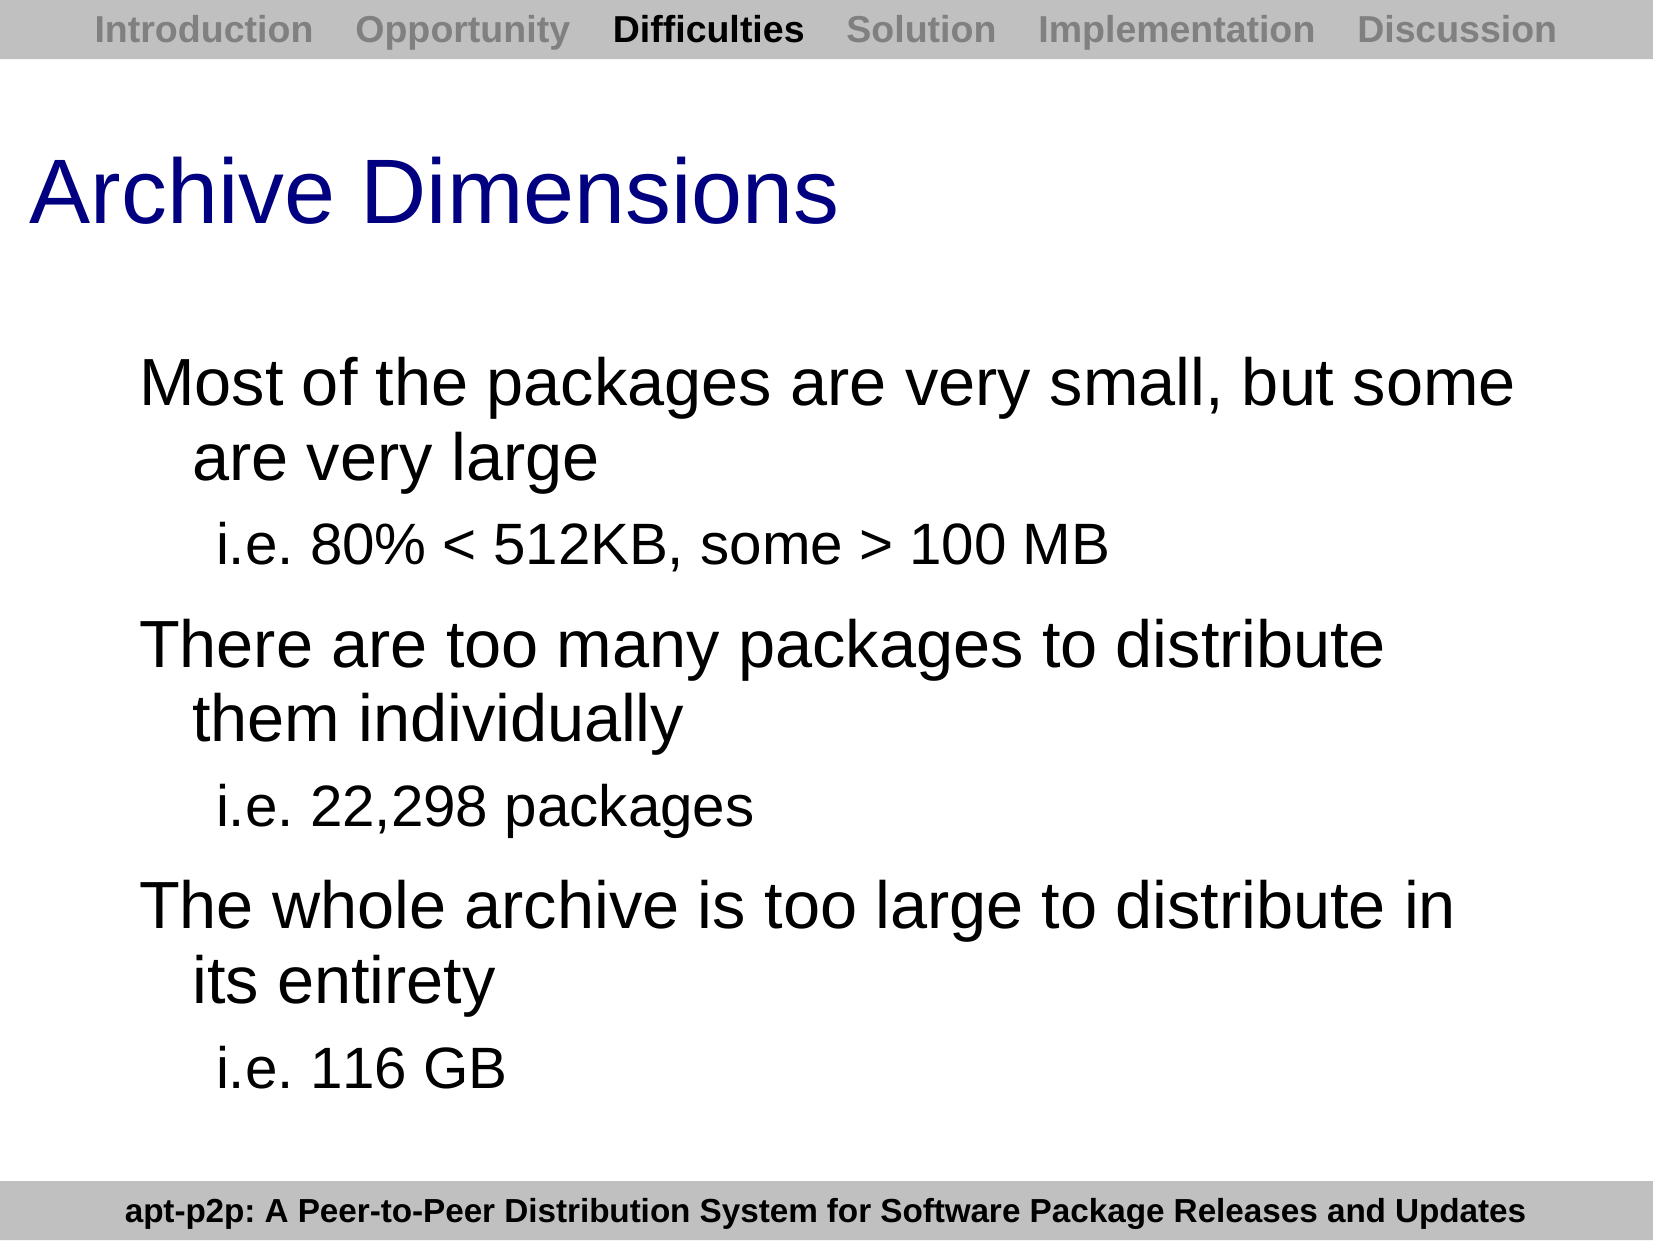

# Archive Dimensions
Most of the packages are very small, but some are very large
i.e. 80% < 512KB, some > 100 MB
There are too many packages to distribute them individually
i.e. 22,298 packages
The whole archive is too large to distribute in its entirety
i.e. 116 GB